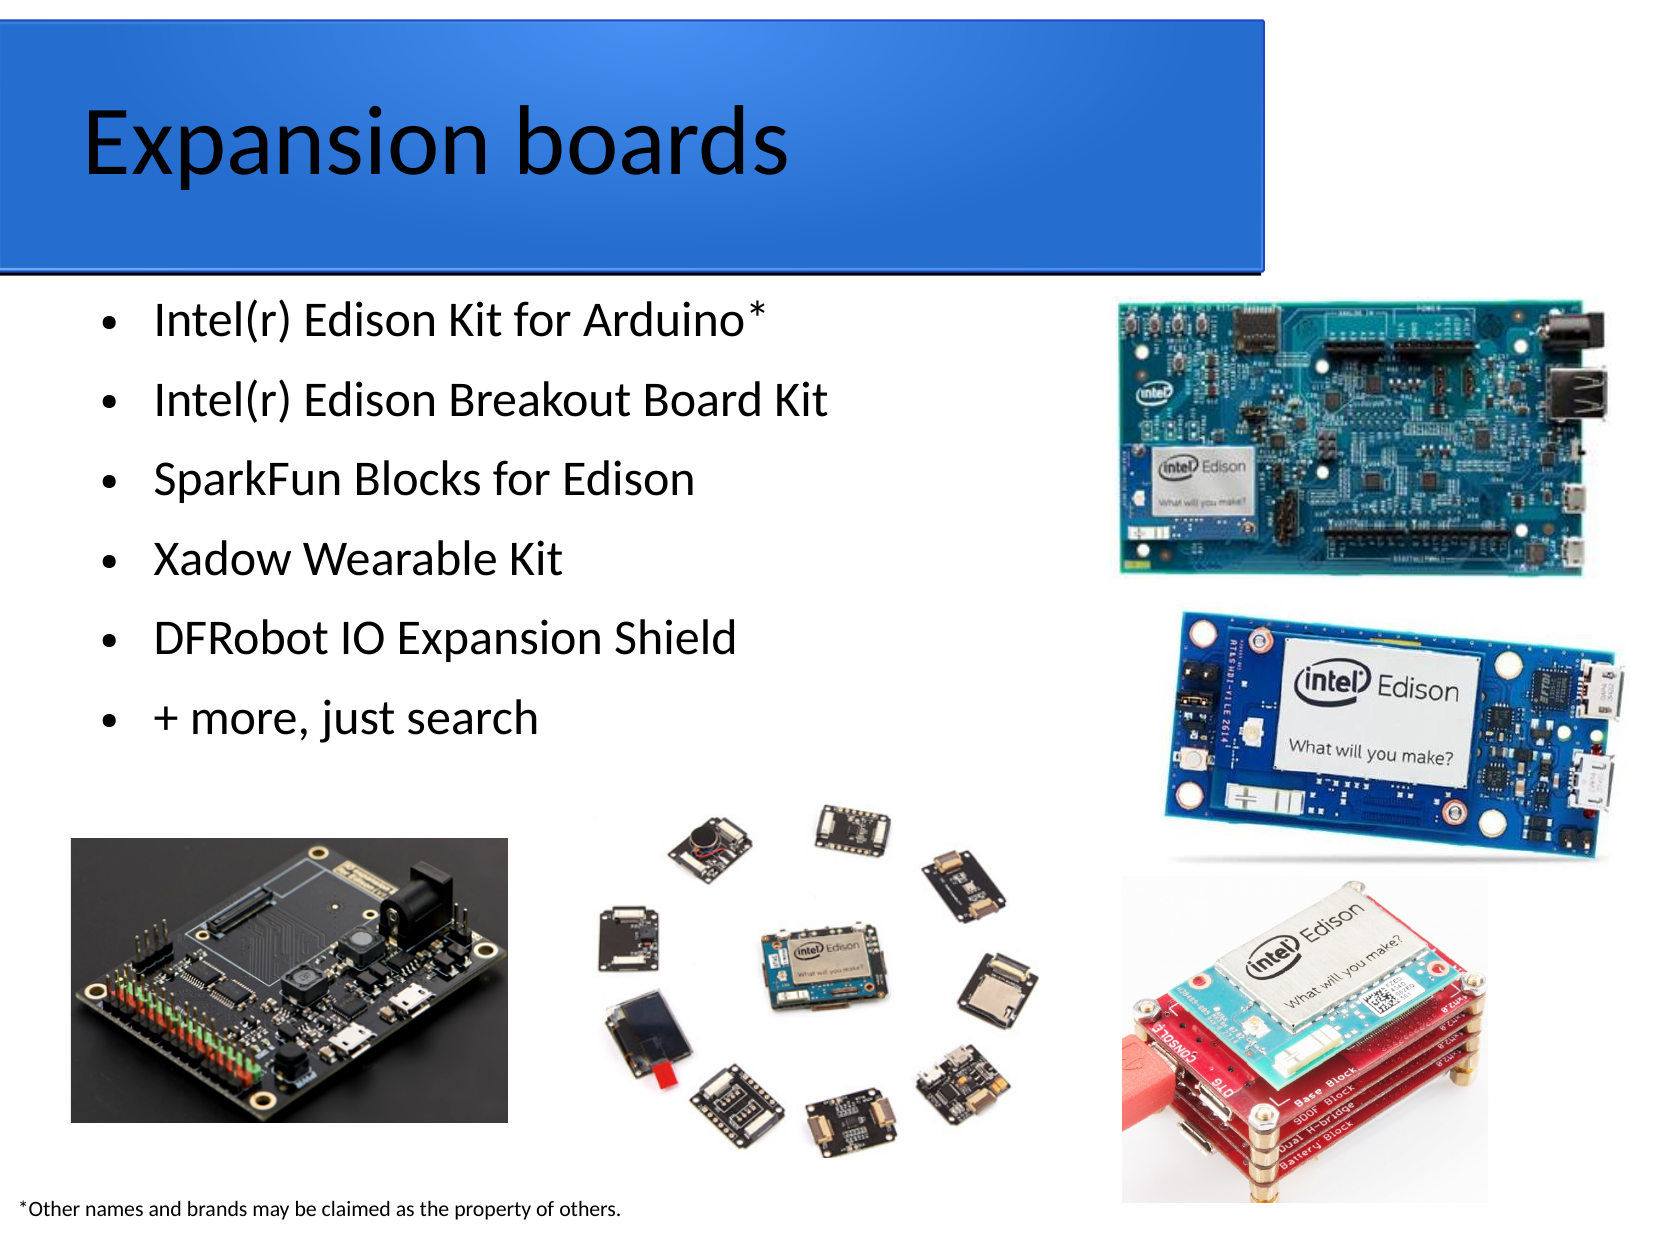

# Expansion boards
Intel(r) Edison Kit for Arduino*
Intel(r) Edison Breakout Board Kit
SparkFun Blocks for Edison
Xadow Wearable Kit
DFRobot IO Expansion Shield
+ more, just search
*Other names and brands may be claimed as the property of others.